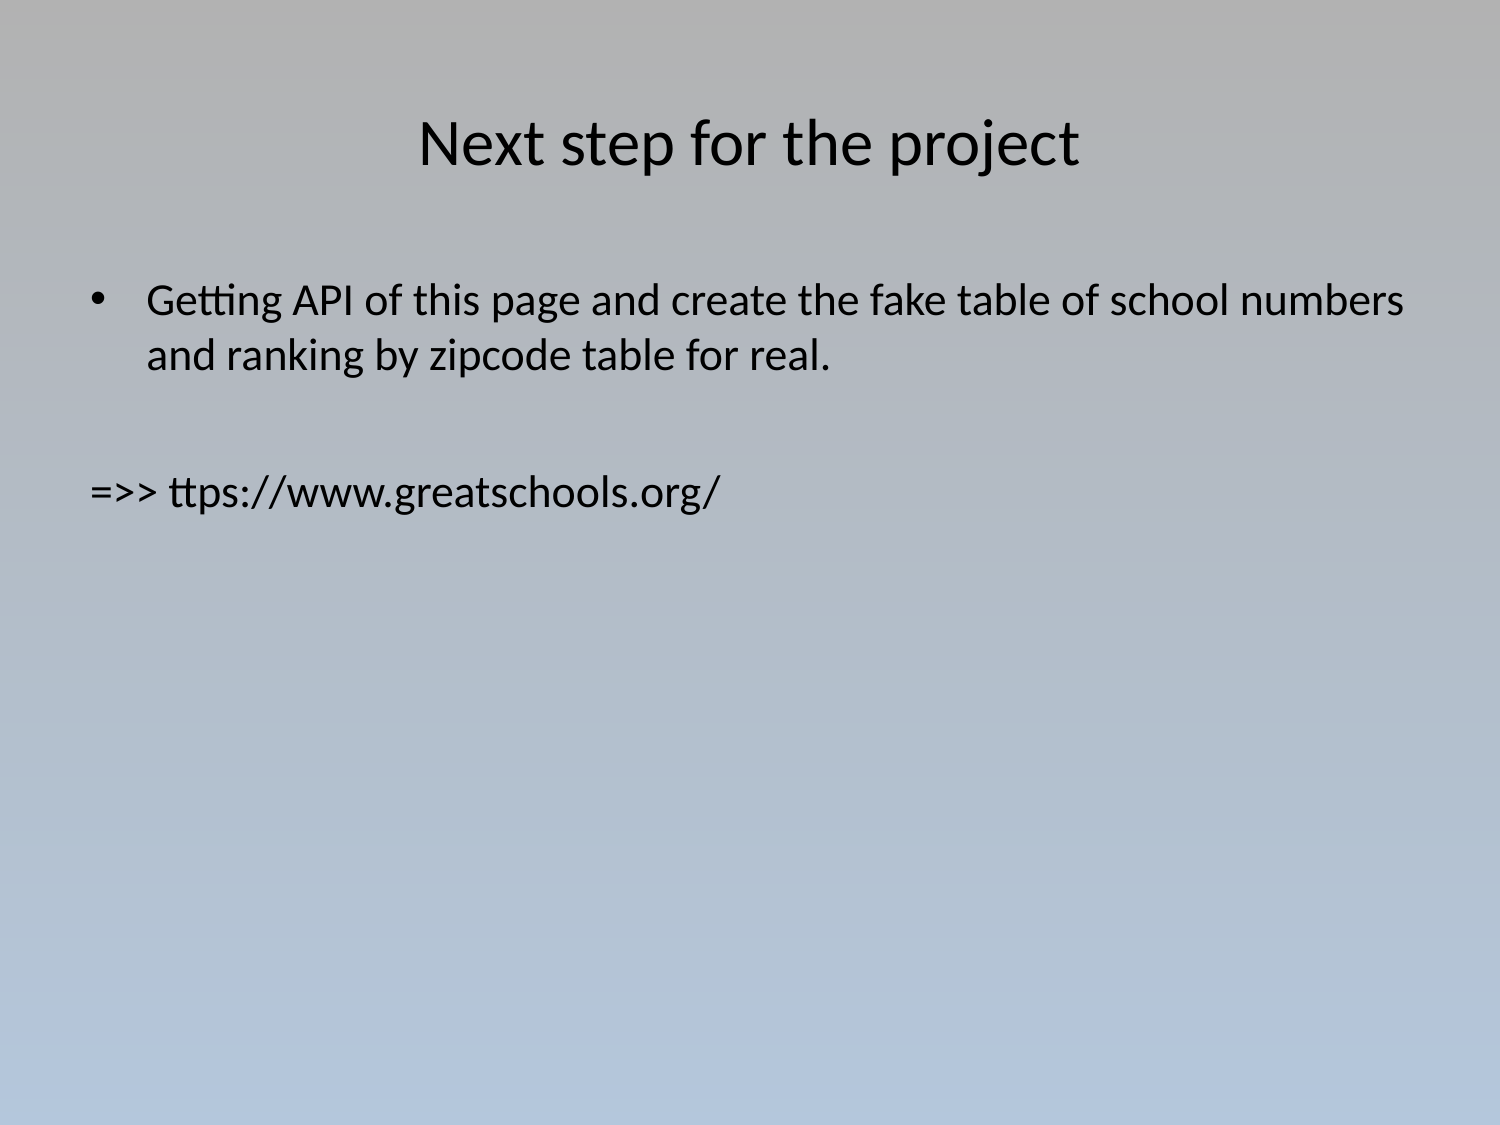

# Next step for the project
Getting API of this page and create the fake table of school numbers and ranking by zipcode table for real.
=>> ttps://www.greatschools.org/